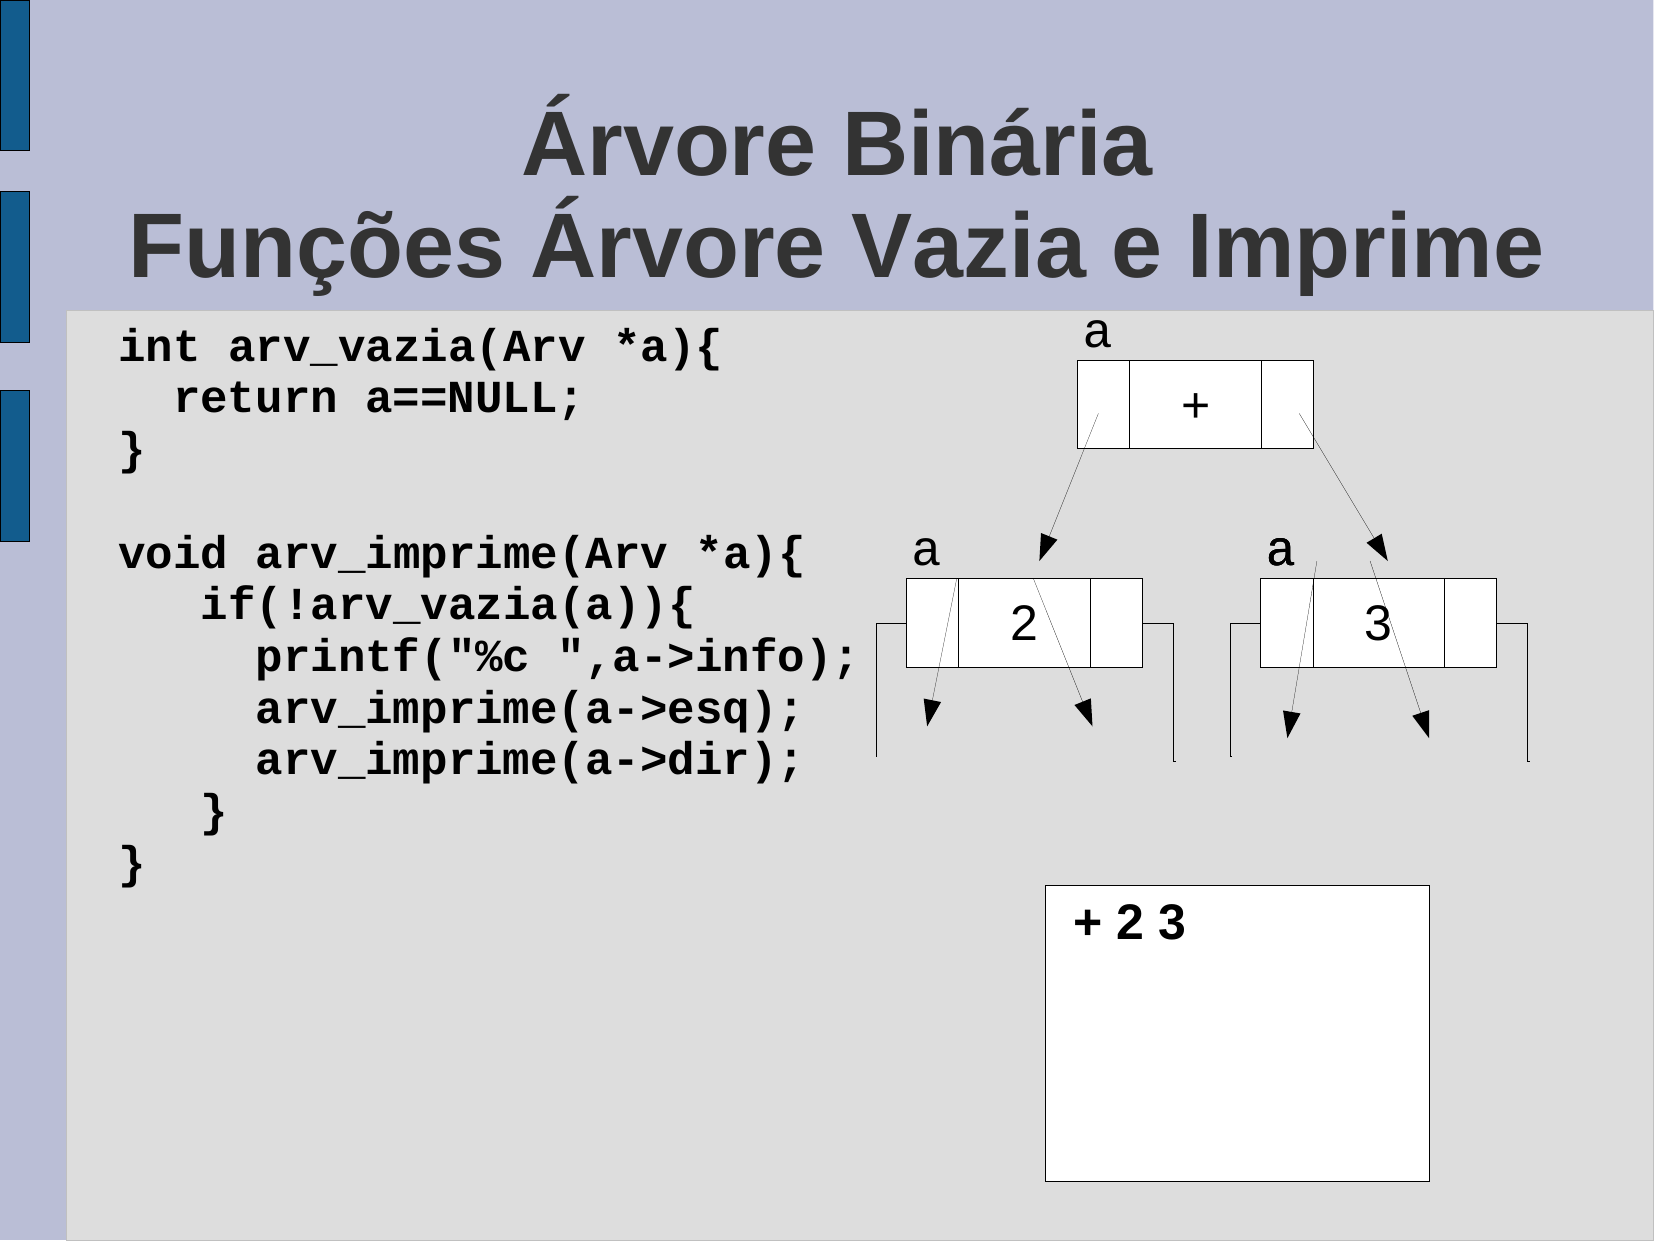

# Árvore Binária Funções Árvore Vazia e Imprime
a
+
2
3
int arv_vazia(Arv *a){
 return a==NULL;
}
void arv_imprime(Arv *a){
 if(!arv_vazia(a)){
 printf("%c ",a->info);
 arv_imprime(a->esq);
 arv_imprime(a->dir);
 }
}
a
3
a
2
a
3
a
3
 +
 + 2
 + 2 3